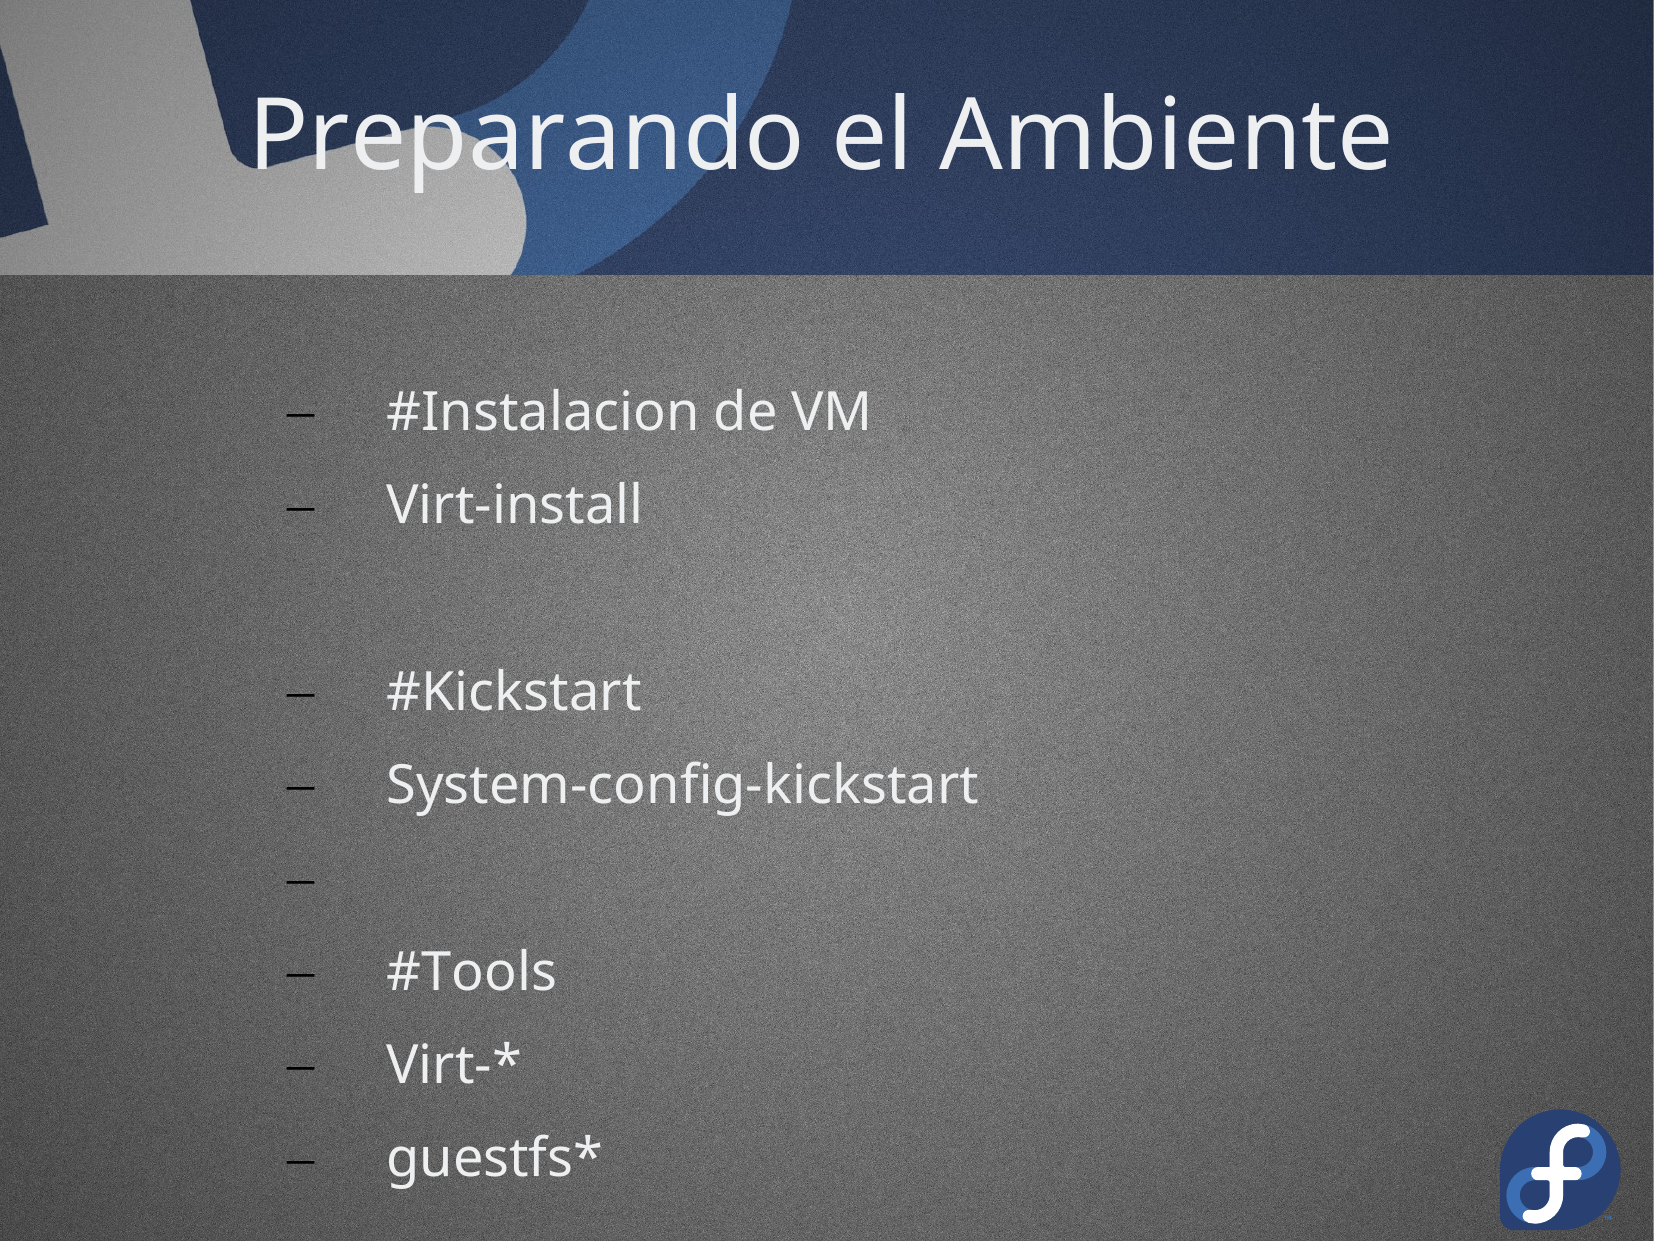

Preparando el Ambiente
#Instalacion de VM
Virt-install
#Kickstart
System-config-kickstart
#Tools
Virt-*
guestfs*